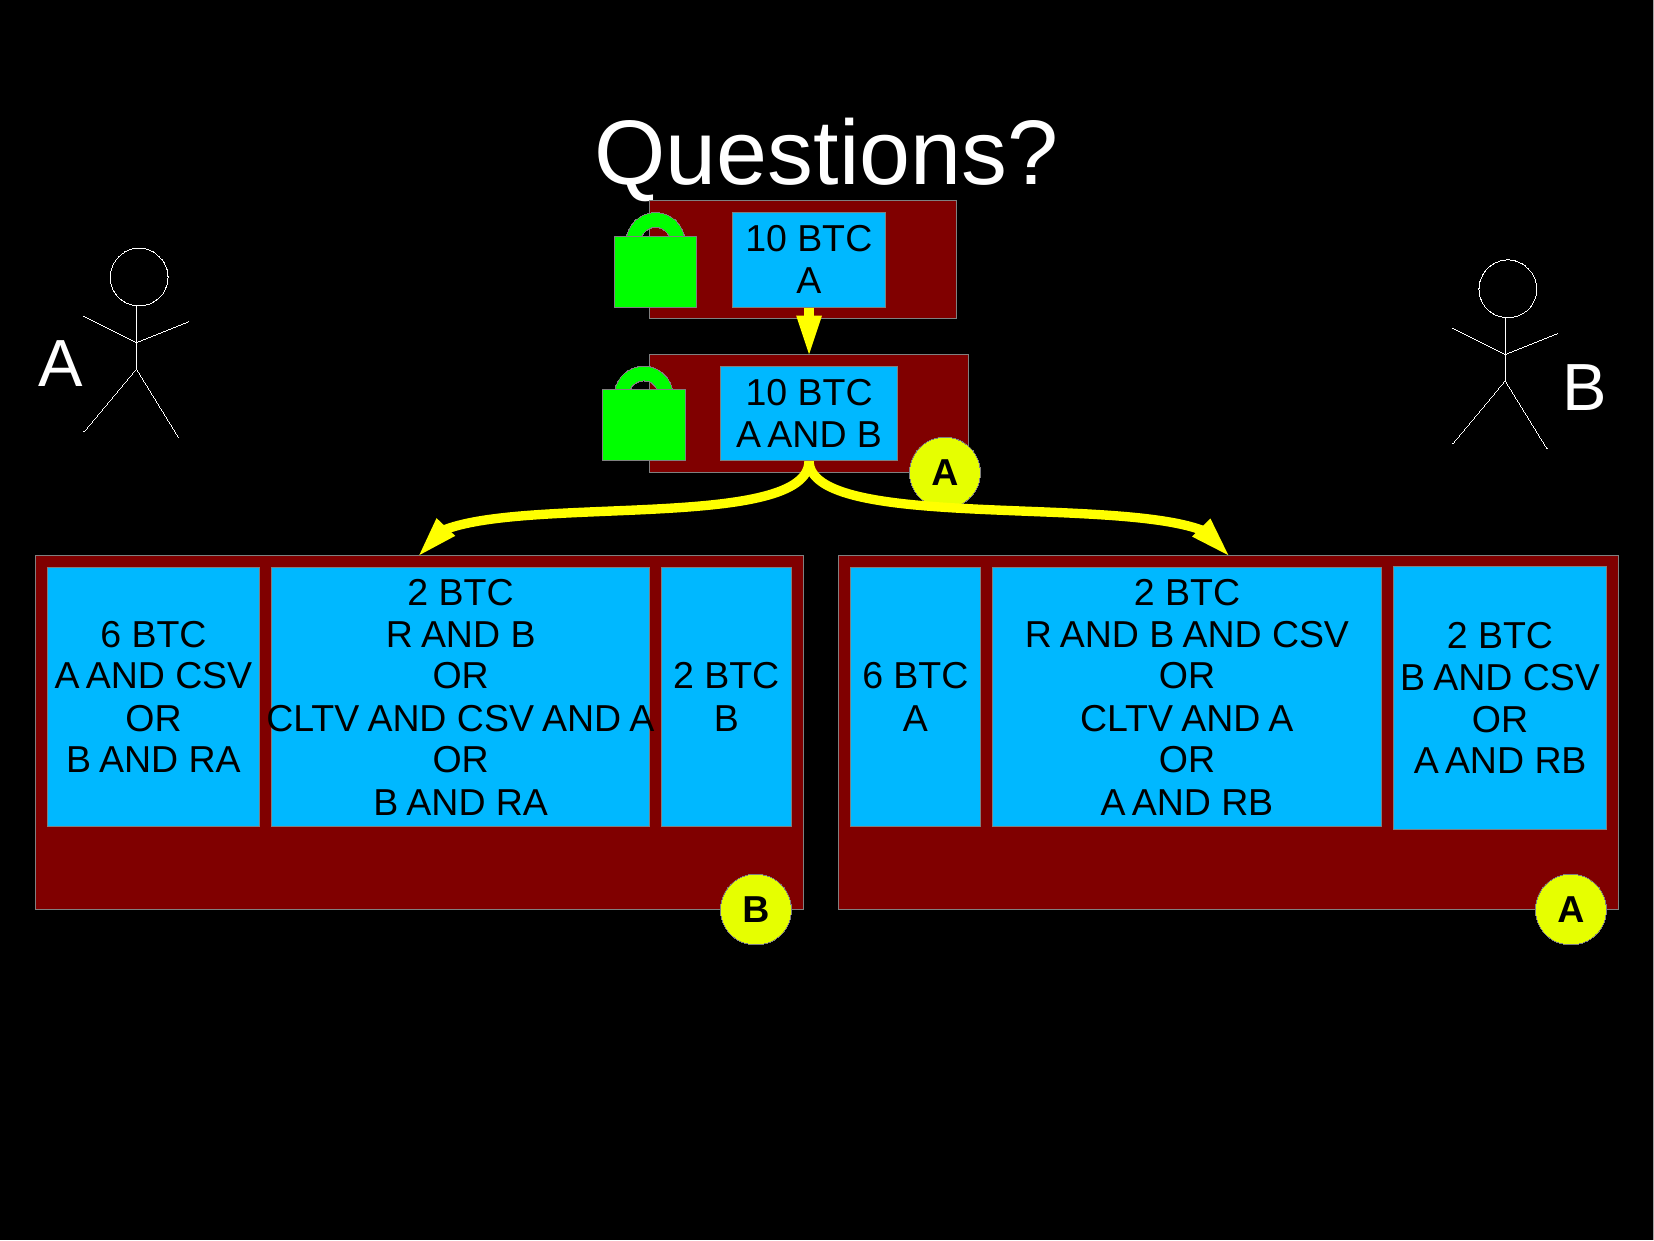

# Questions?
10 BTC
A
A
B
10 BTC
A AND B
A
2 BTC
B AND CSV
OR
A AND RB
6 BTC
A AND CSV
OR
B AND RA
2 BTC
R AND B
OR
CLTV AND CSV AND A
OR
B AND RA
2 BTC
B
6 BTC
A
2 BTC
R AND B AND CSV
OR
CLTV AND A
OR
A AND RB
B
A